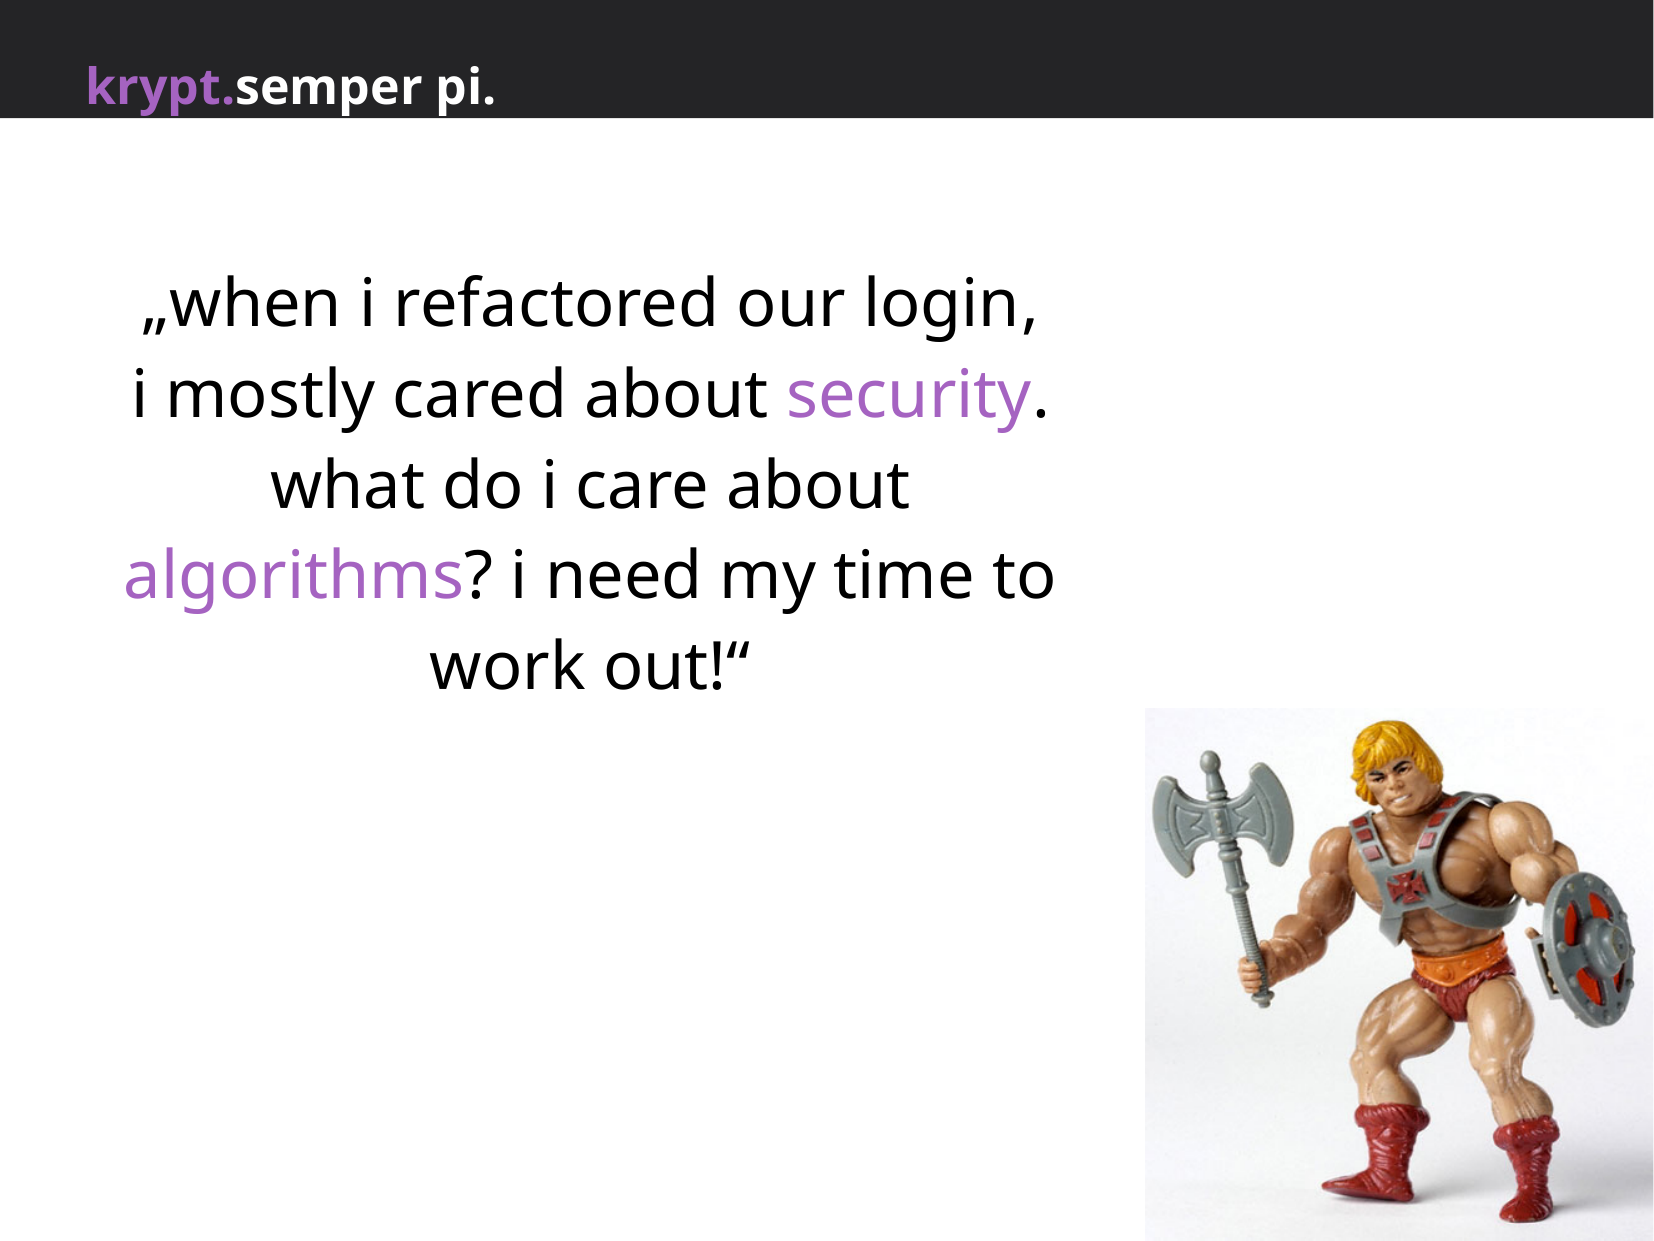

krypt.semper pi.
„when i refactored our login,
i mostly cared about security. what do i care about algorithms? i need my time to work out!“